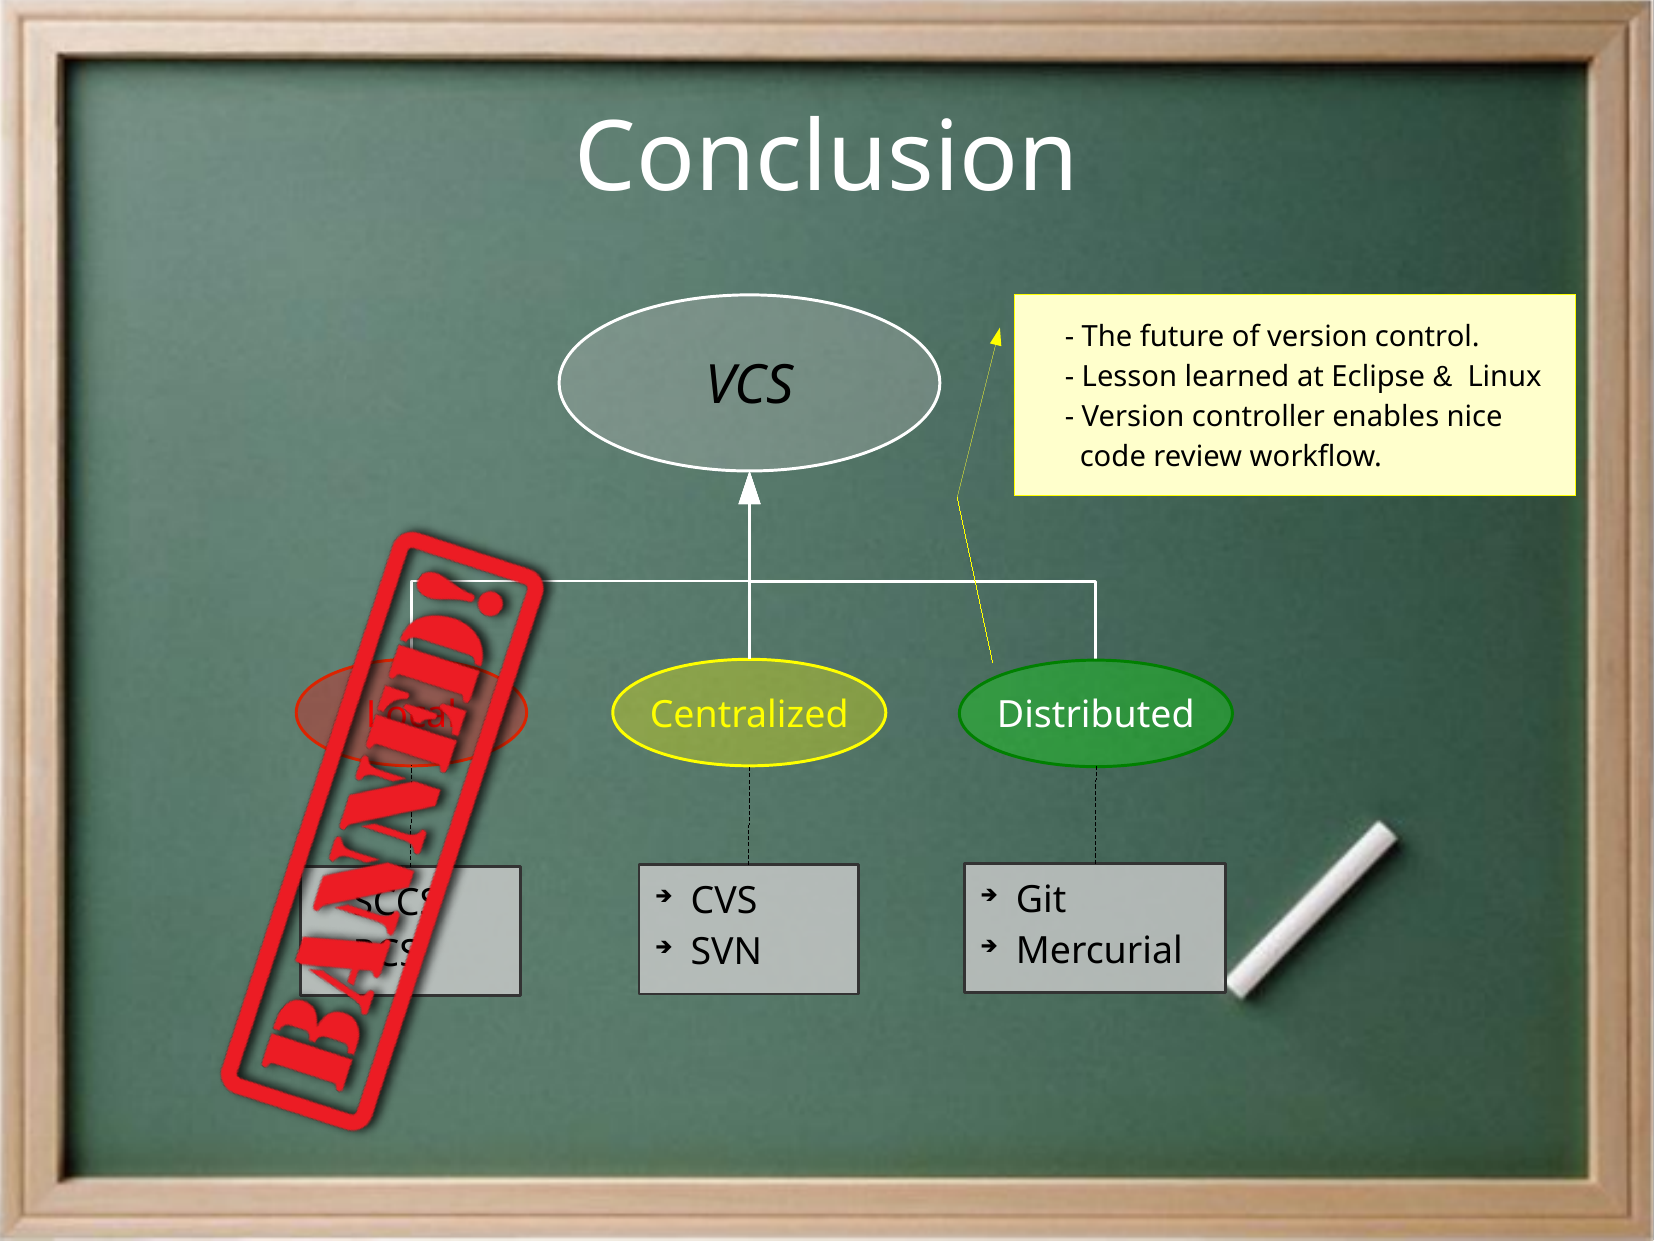

# Conclusion
VCS
- The future of version control.
- Lesson learned at Eclipse & Linux
- Version controller enables nice
 code review workflow.
Local
Centralized
Distributed
Git
Mercurial
CVS
SVN
SCCS
RCS